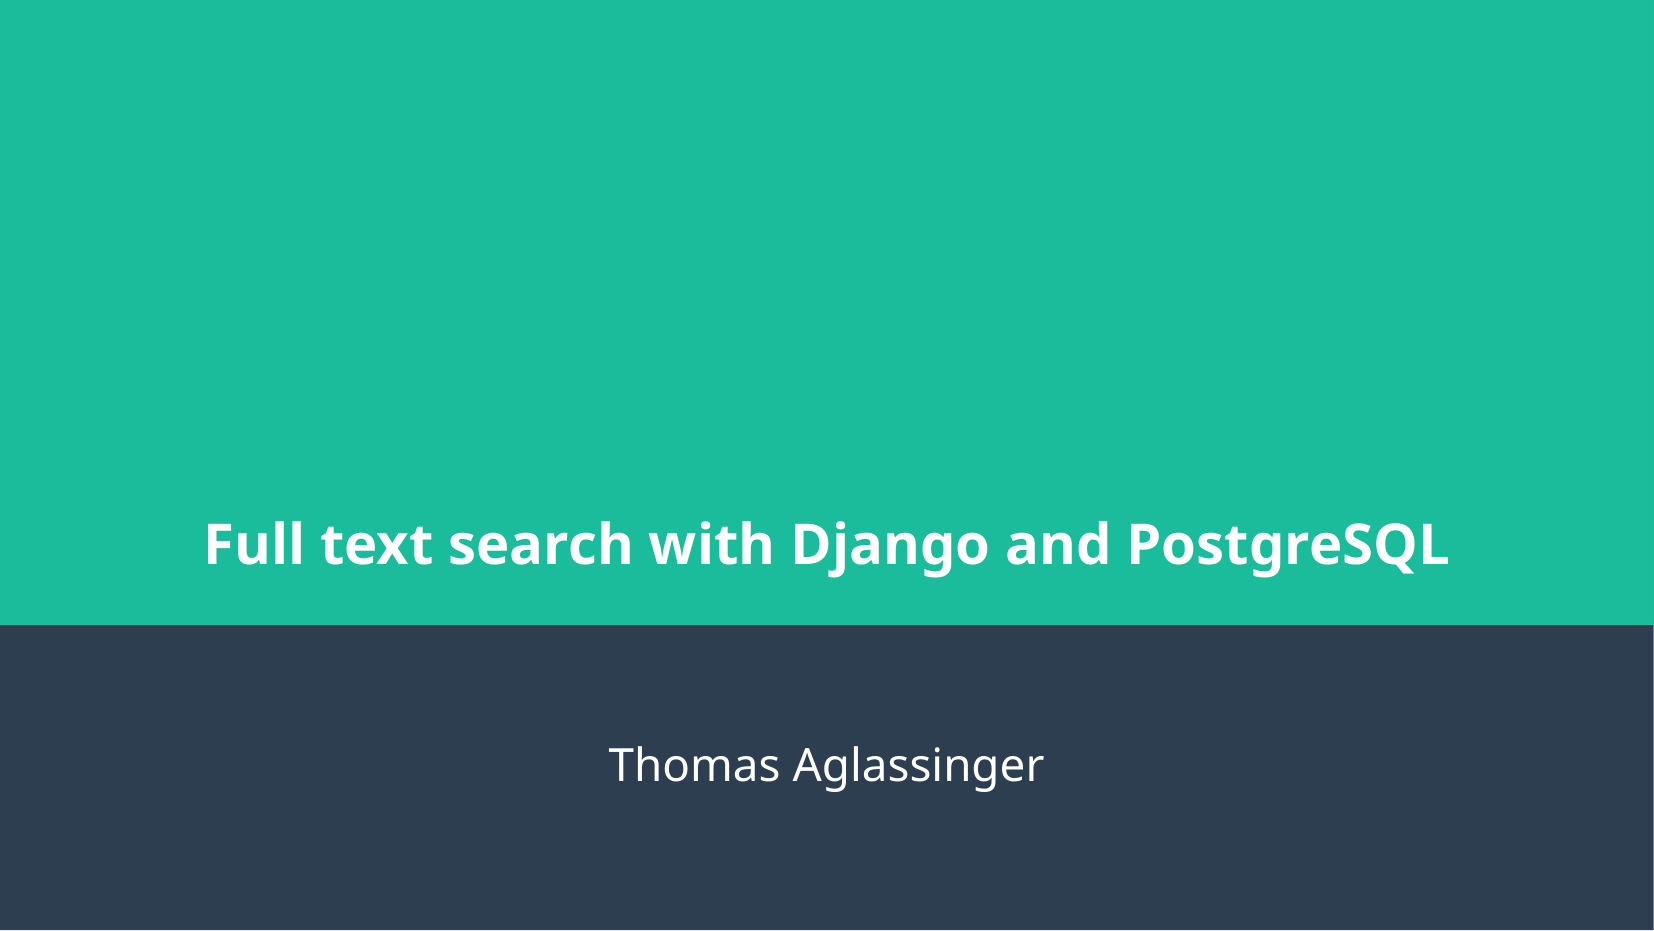

# Full text search with Django and PostgreSQL
Thomas Aglassinger